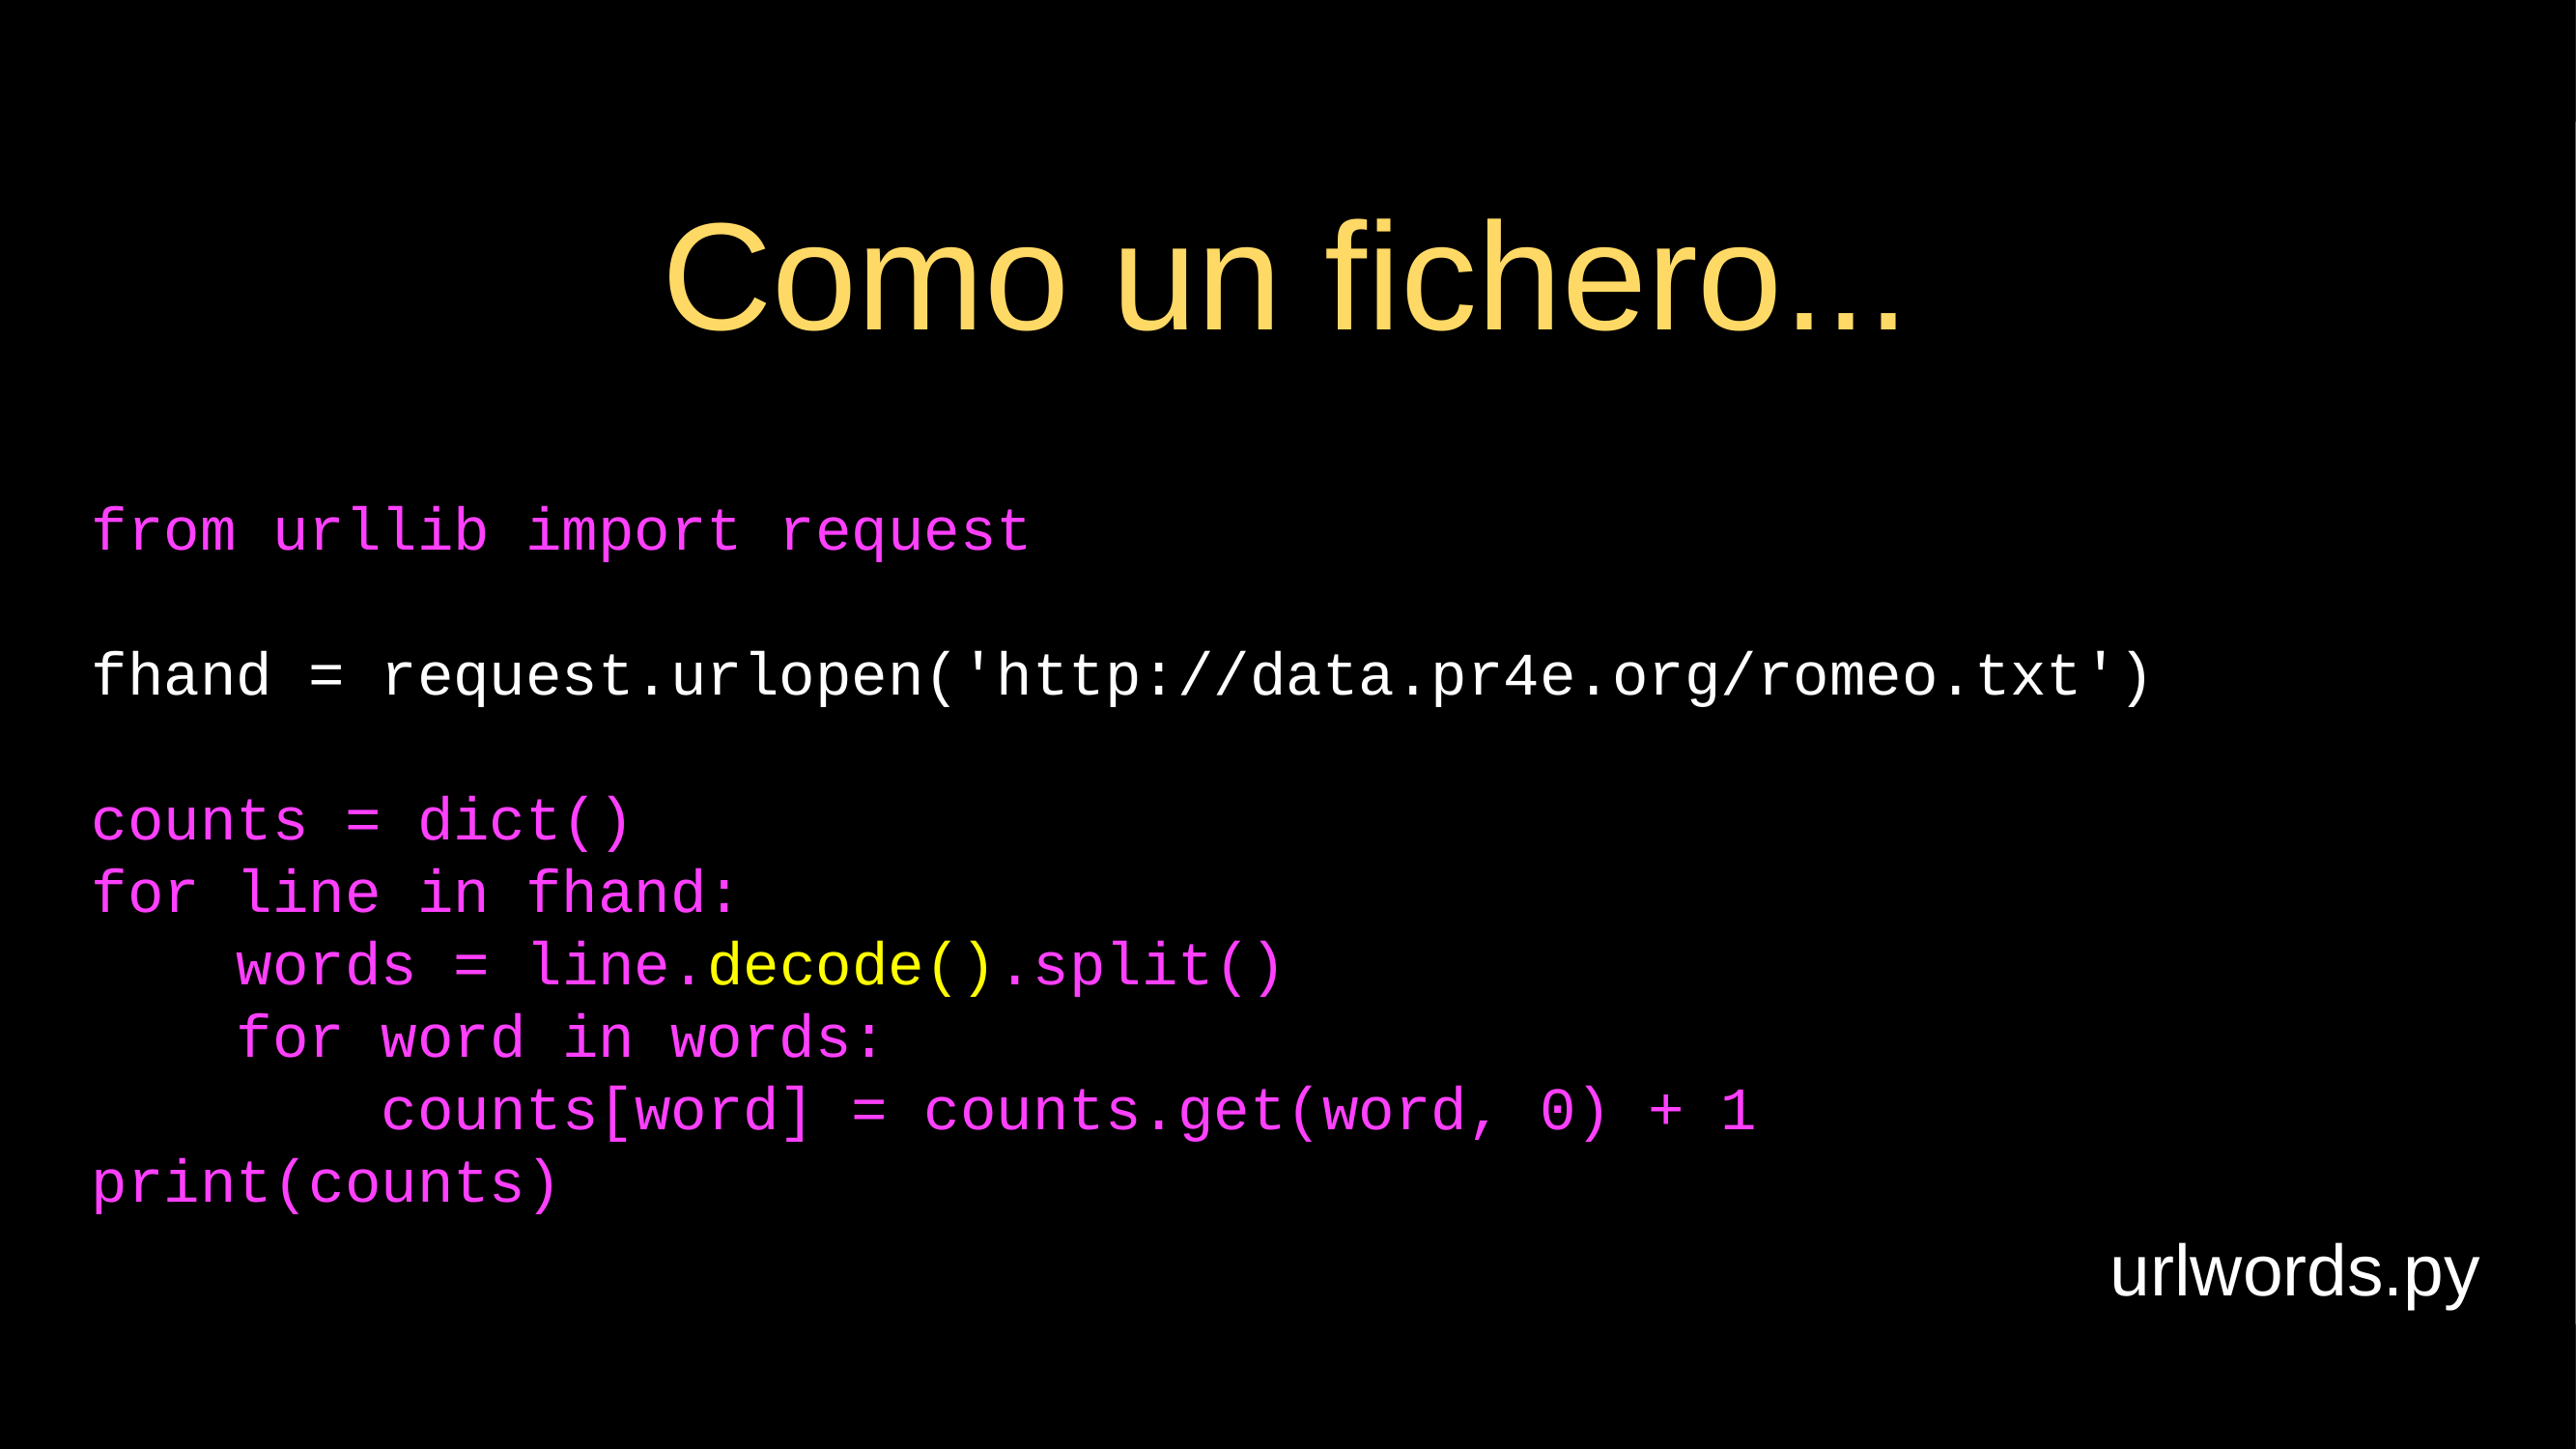

# Como un fichero...
from urllib import request
fhand = request.urlopen('http://data.pr4e.org/romeo.txt')
counts = dict()
for line in fhand:
 words = line.decode().split()
 for word in words:
 counts[word] = counts.get(word, 0) + 1
print(counts)
urlwords.py